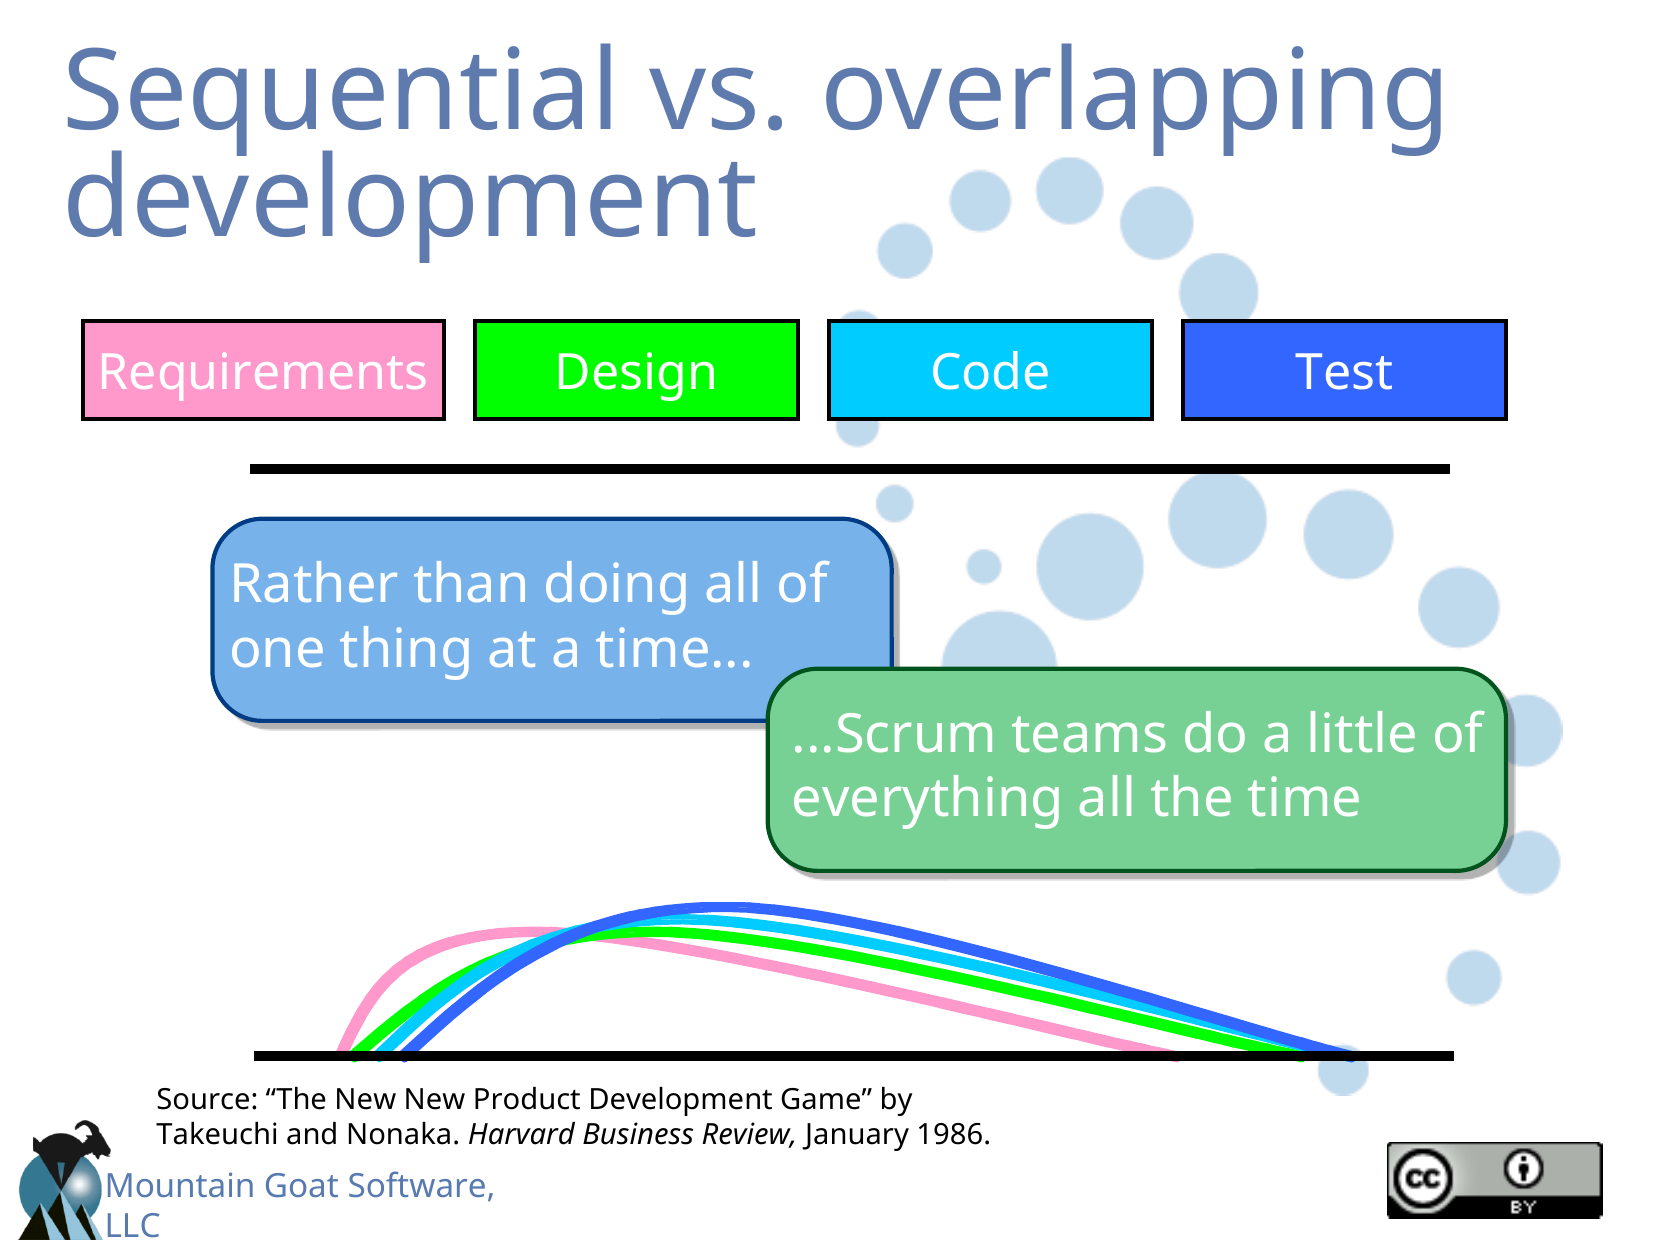

# Sequential vs. overlapping development
Requirements
Design
Code
Test
Rather than doing all of one thing at a time...
...Scrum teams do a little of everything all the time
Source: “The New New Product Development Game” by Takeuchi and Nonaka. Harvard Business Review, January 1986.